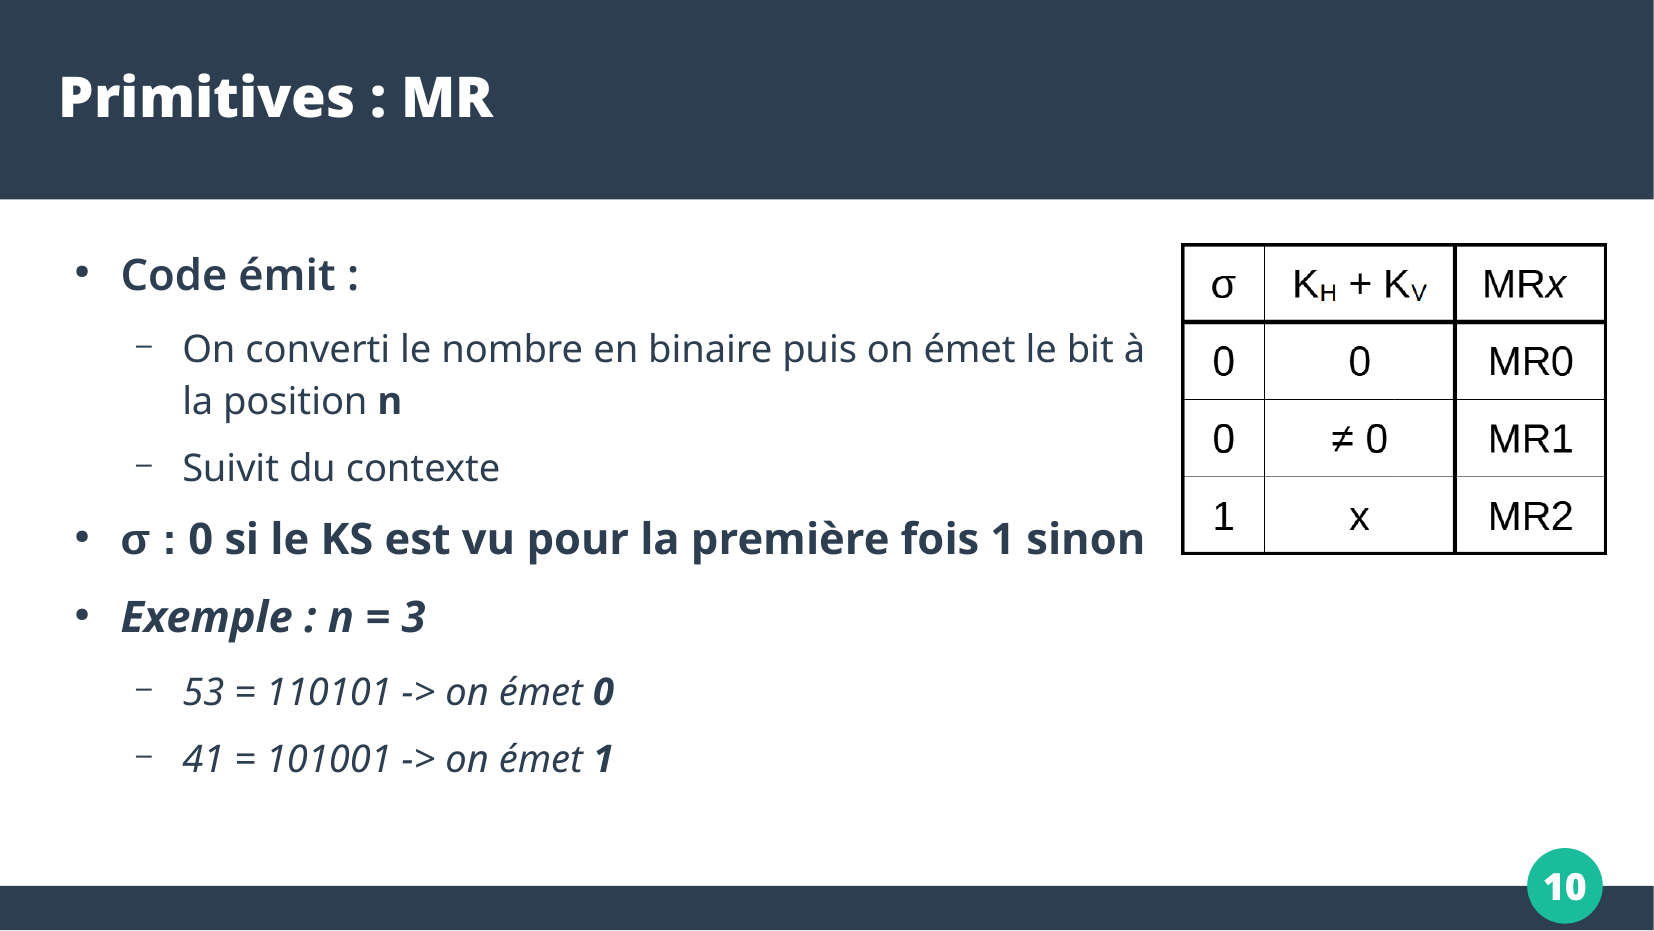

# Primitives : MR
Code émit :
On converti le nombre en binaire puis on émet le bit à la position n
Suivit du contexte
σ : 0 si le KS est vu pour la première fois 1 sinon
Exemple : n = 3
53 = 110101 -> on émet 0
41 = 101001 -> on émet 1